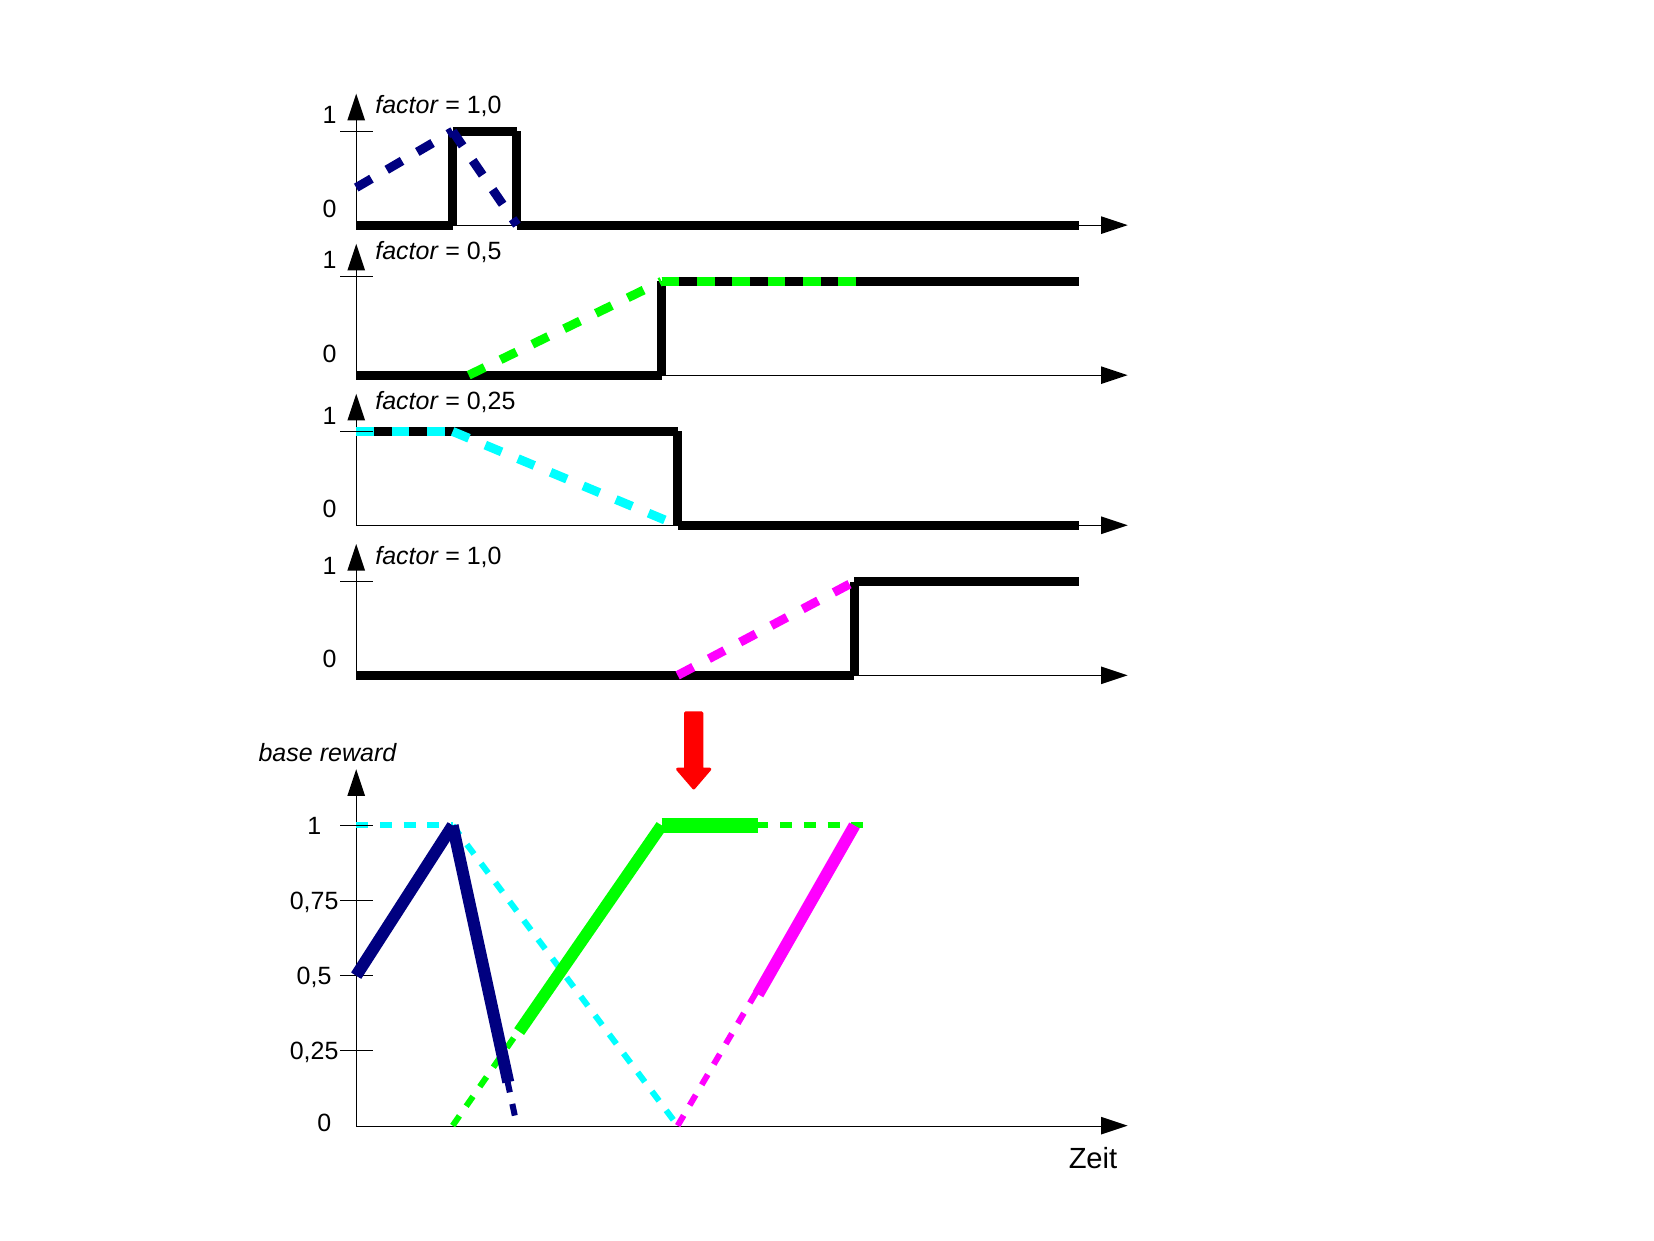

factor = 1,0
1
0
factor = 0,5
1
0
factor = 0,25
1
0
factor = 1,0
1
0
base reward
1
0,75
0,5
0,25
0
Zeit